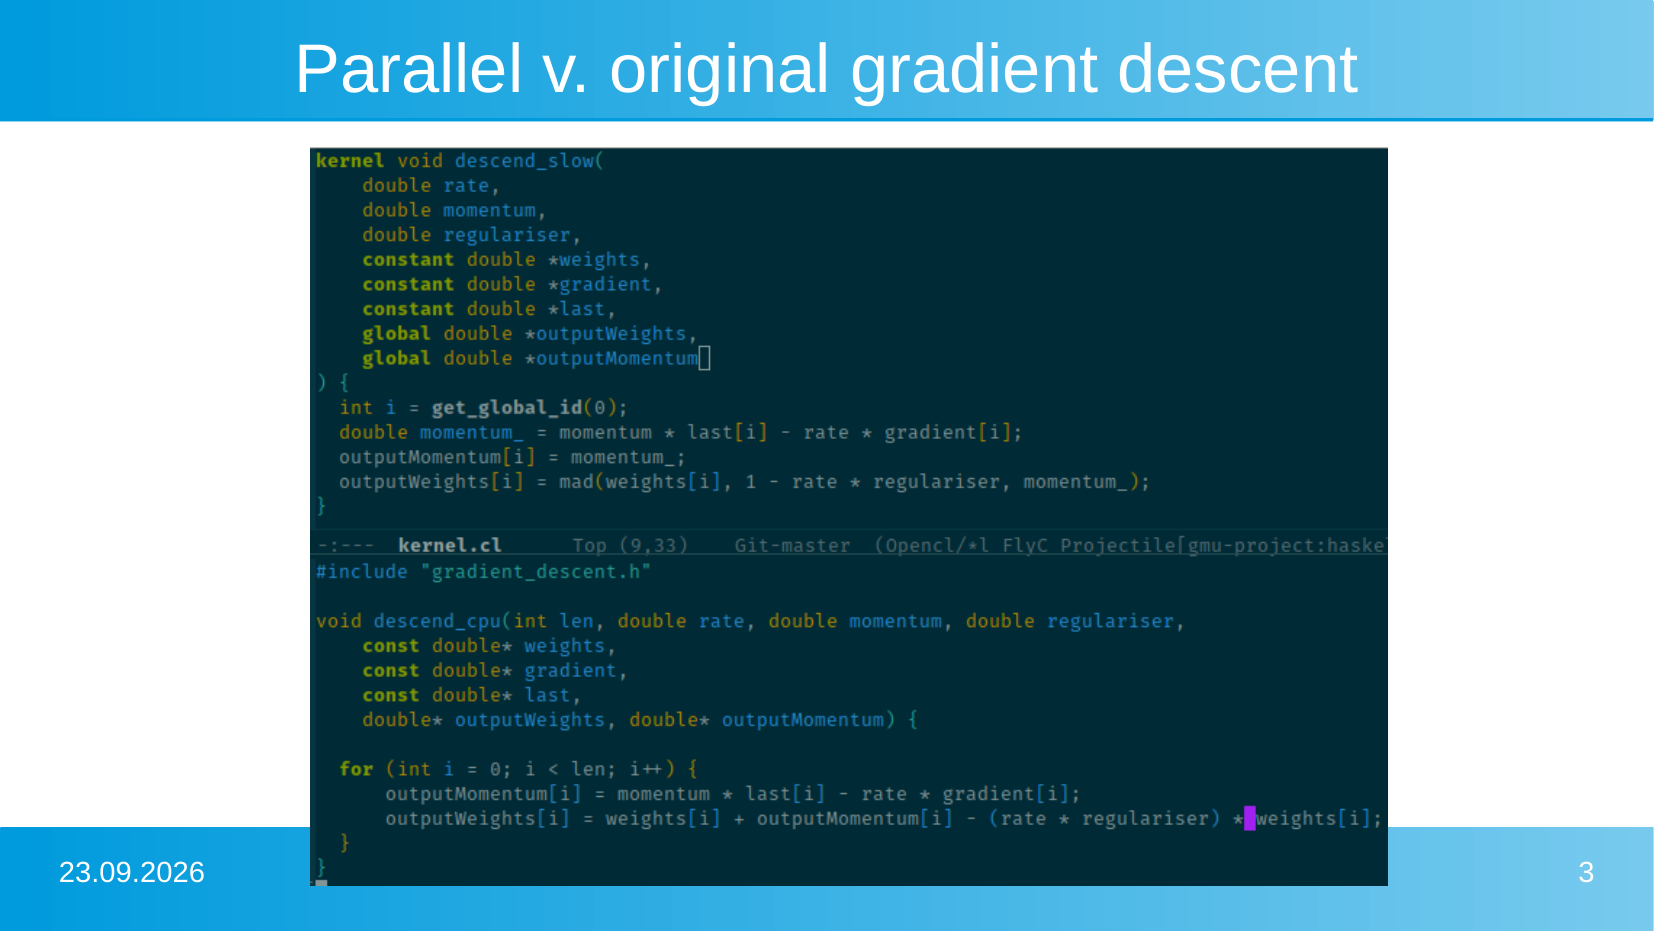

# Parallel v. original gradient descent
3